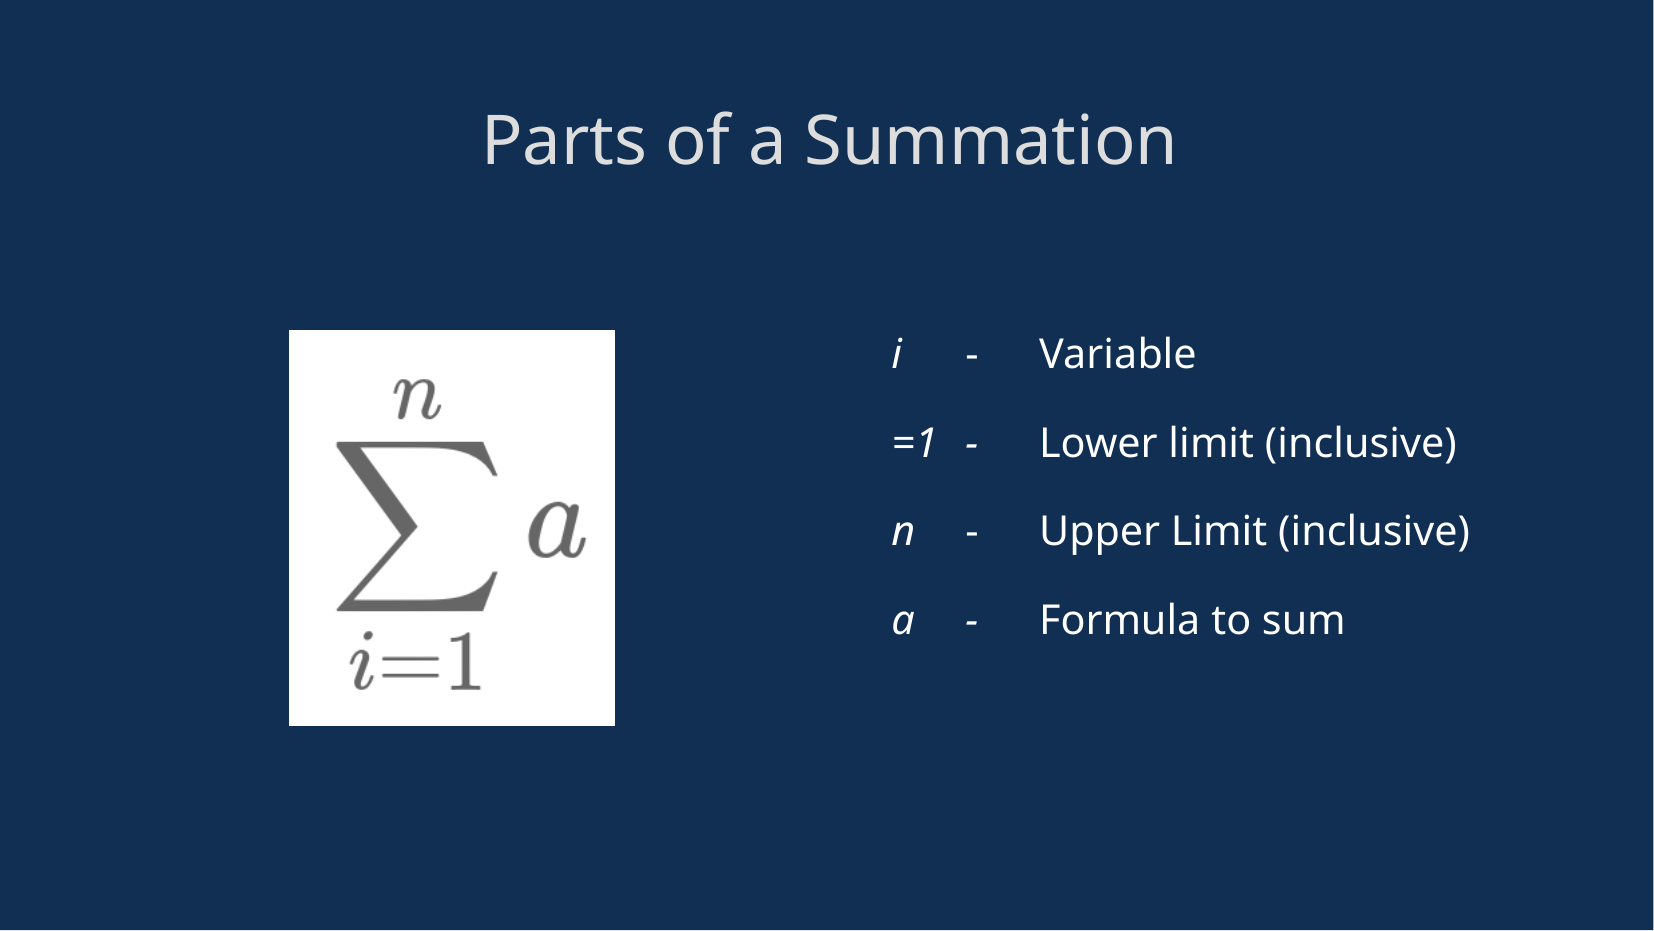

# Parts of a Summation
i 	- 	Variable
=1 	- 	Lower limit (inclusive)
n 	- 	Upper Limit (inclusive)
a 	- 	Formula to sum